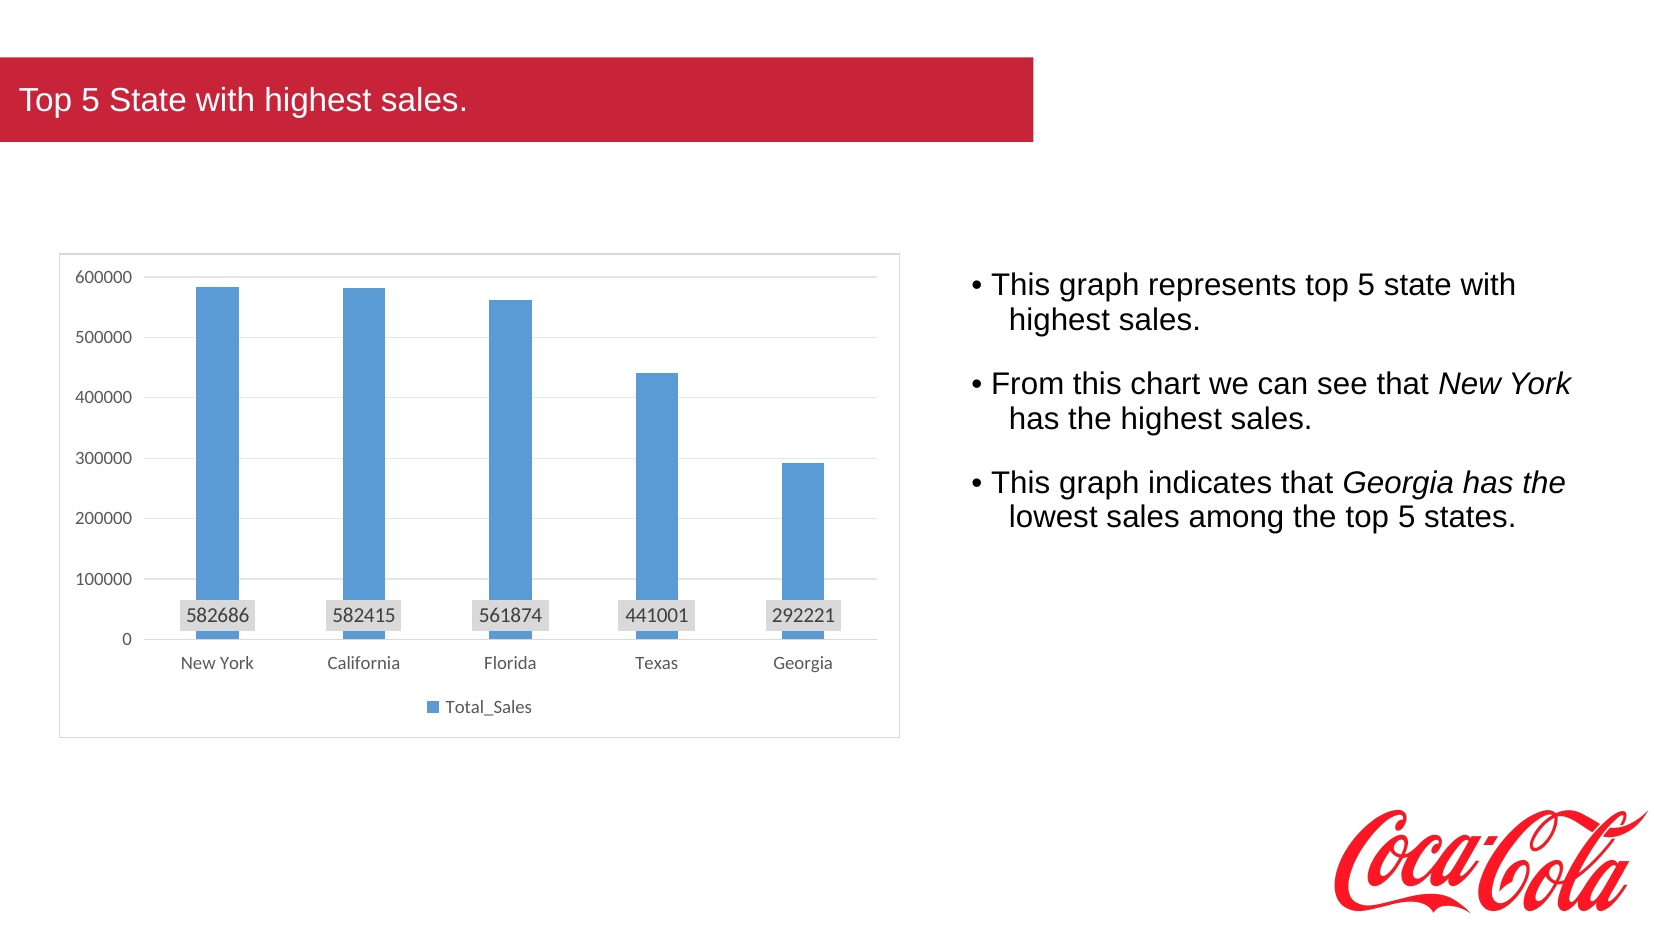

# Top 5 State with highest sales.
• This graph represents top 5 state with highest sales.
• From this chart we can see that New York has the highest sales.
• This graph indicates that Georgia has the lowest sales among the top 5 states.